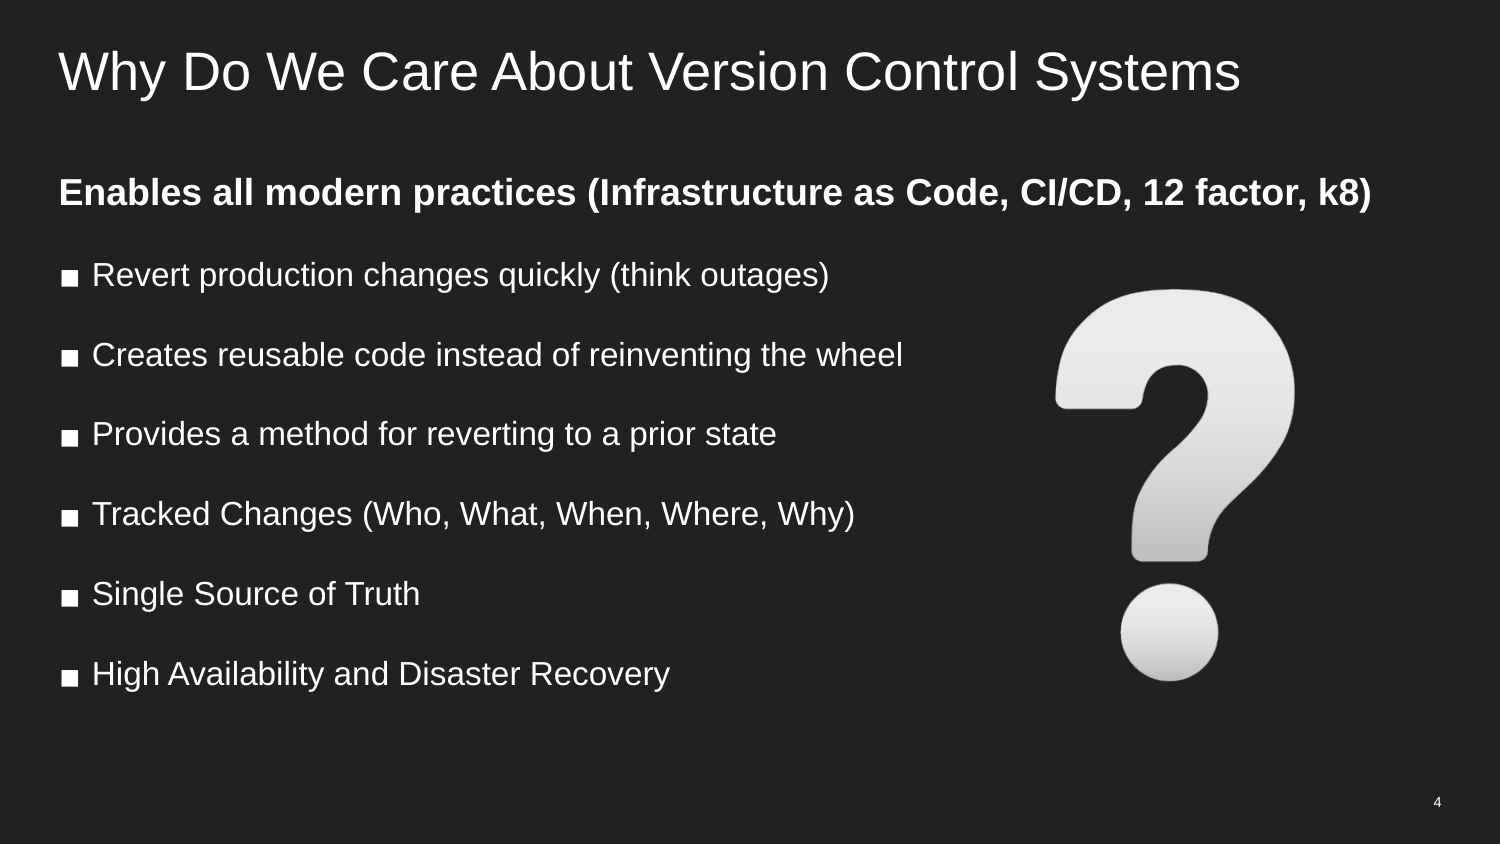

Why Do We Care About Version Control Systems
# Enables all modern practices (Infrastructure as Code, CI/CD, 12 factor, k8)
Revert production changes quickly (think outages)
Creates reusable code instead of reinventing the wheel
Provides a method for reverting to a prior state
Tracked Changes (Who, What, When, Where, Why)
Single Source of Truth
High Availability and Disaster Recovery
4